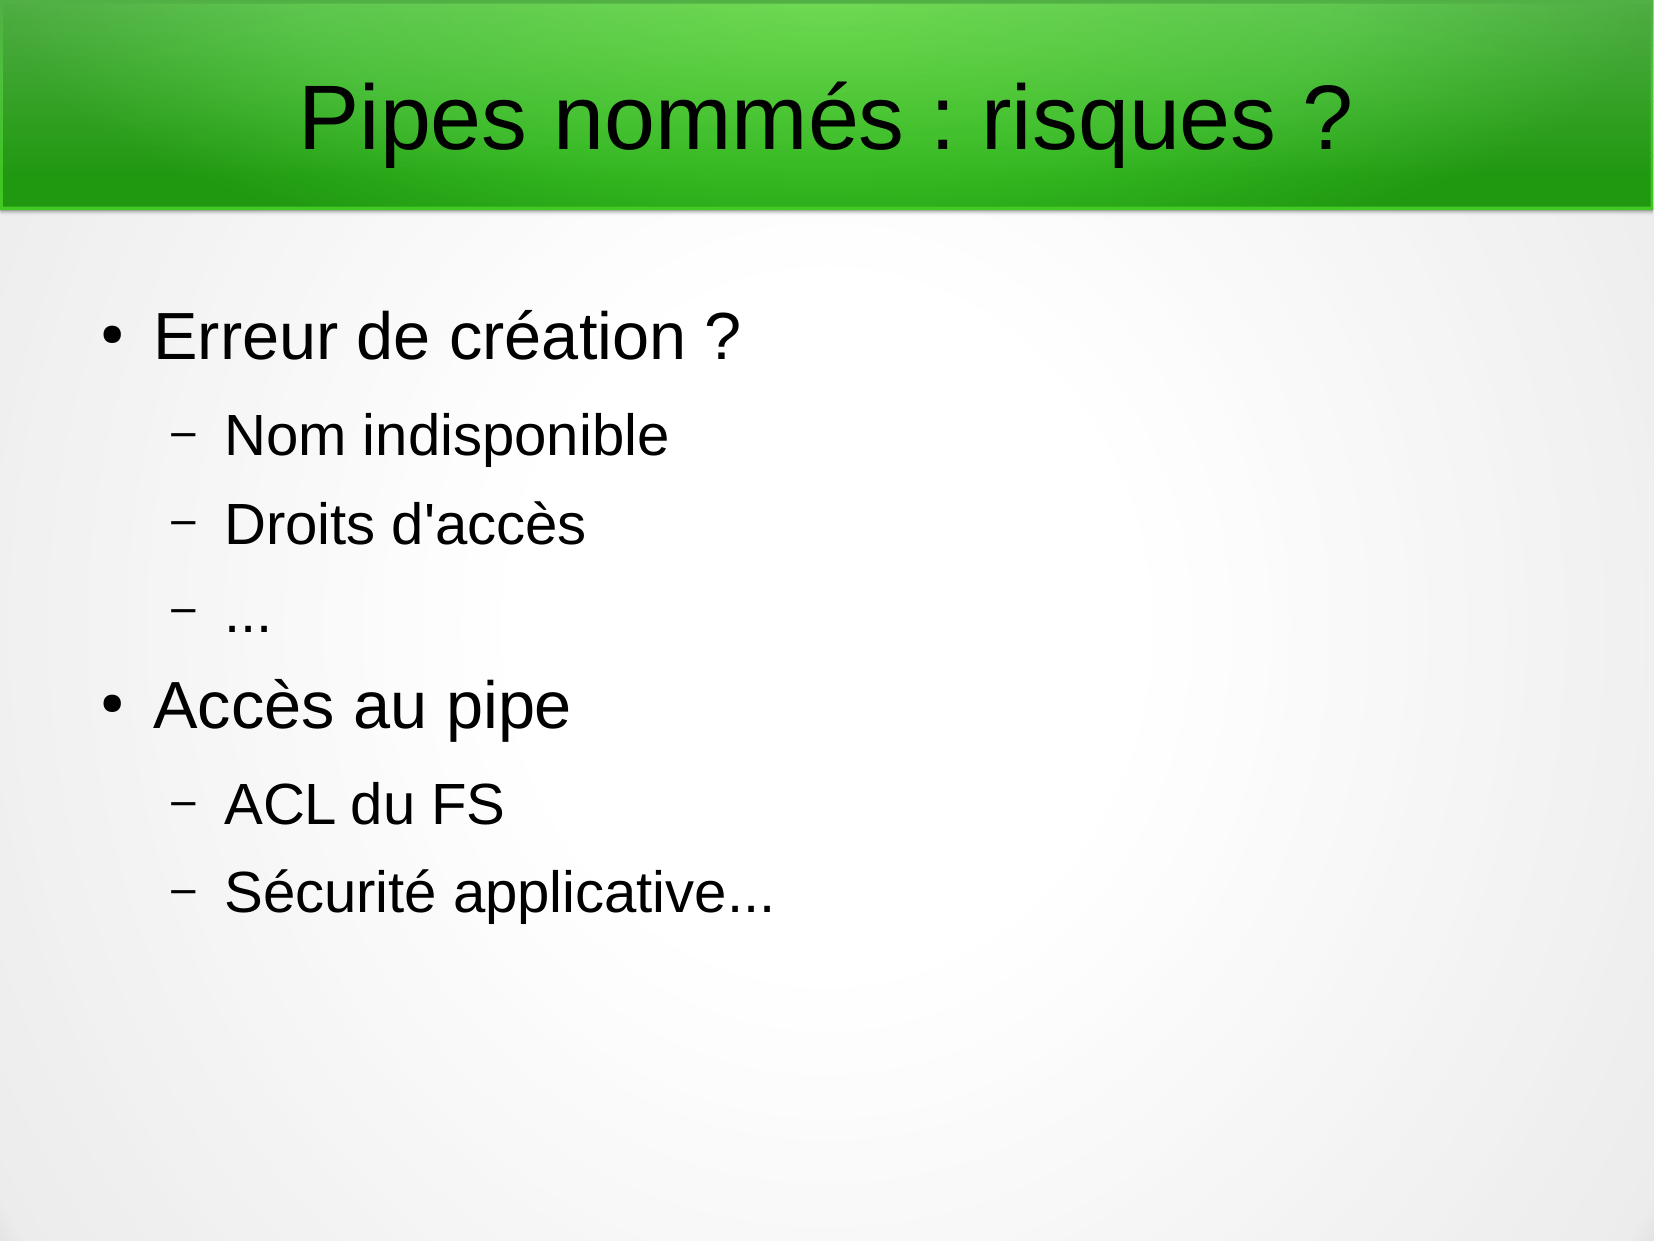

# Pipes nommés : risques ?
Erreur de création ?
Nom indisponible
Droits d'accès
...
Accès au pipe
ACL du FS
Sécurité applicative...